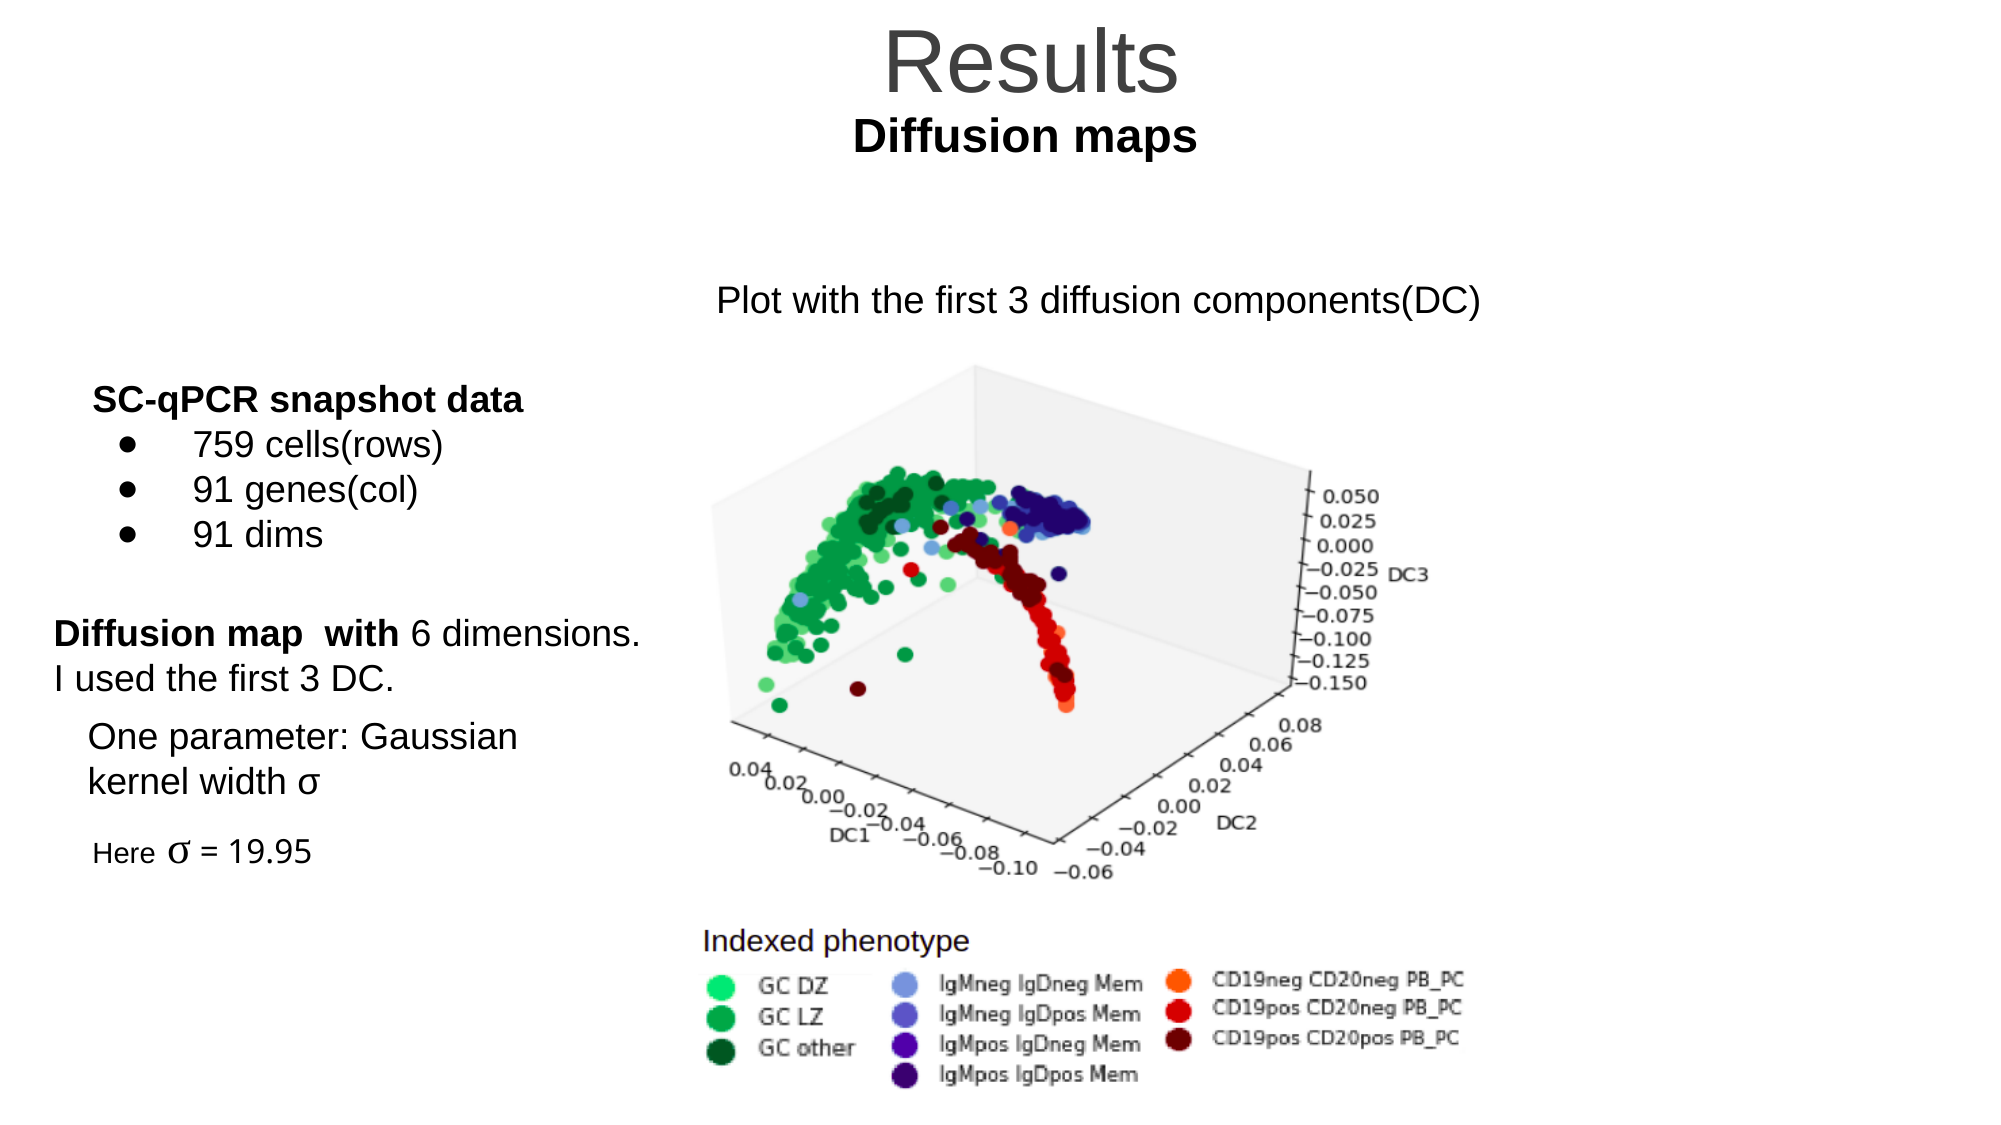

Results
Diffusion maps
Plot with the first 3 diffusion components(DC)
SC-qPCR snapshot data
759 cells(rows)
91 genes(col)
91 dims
Diffusion map with 6 dimensions. I used the first 3 DC.
One parameter: Gaussian kernel width σ
Here σ = 19.95